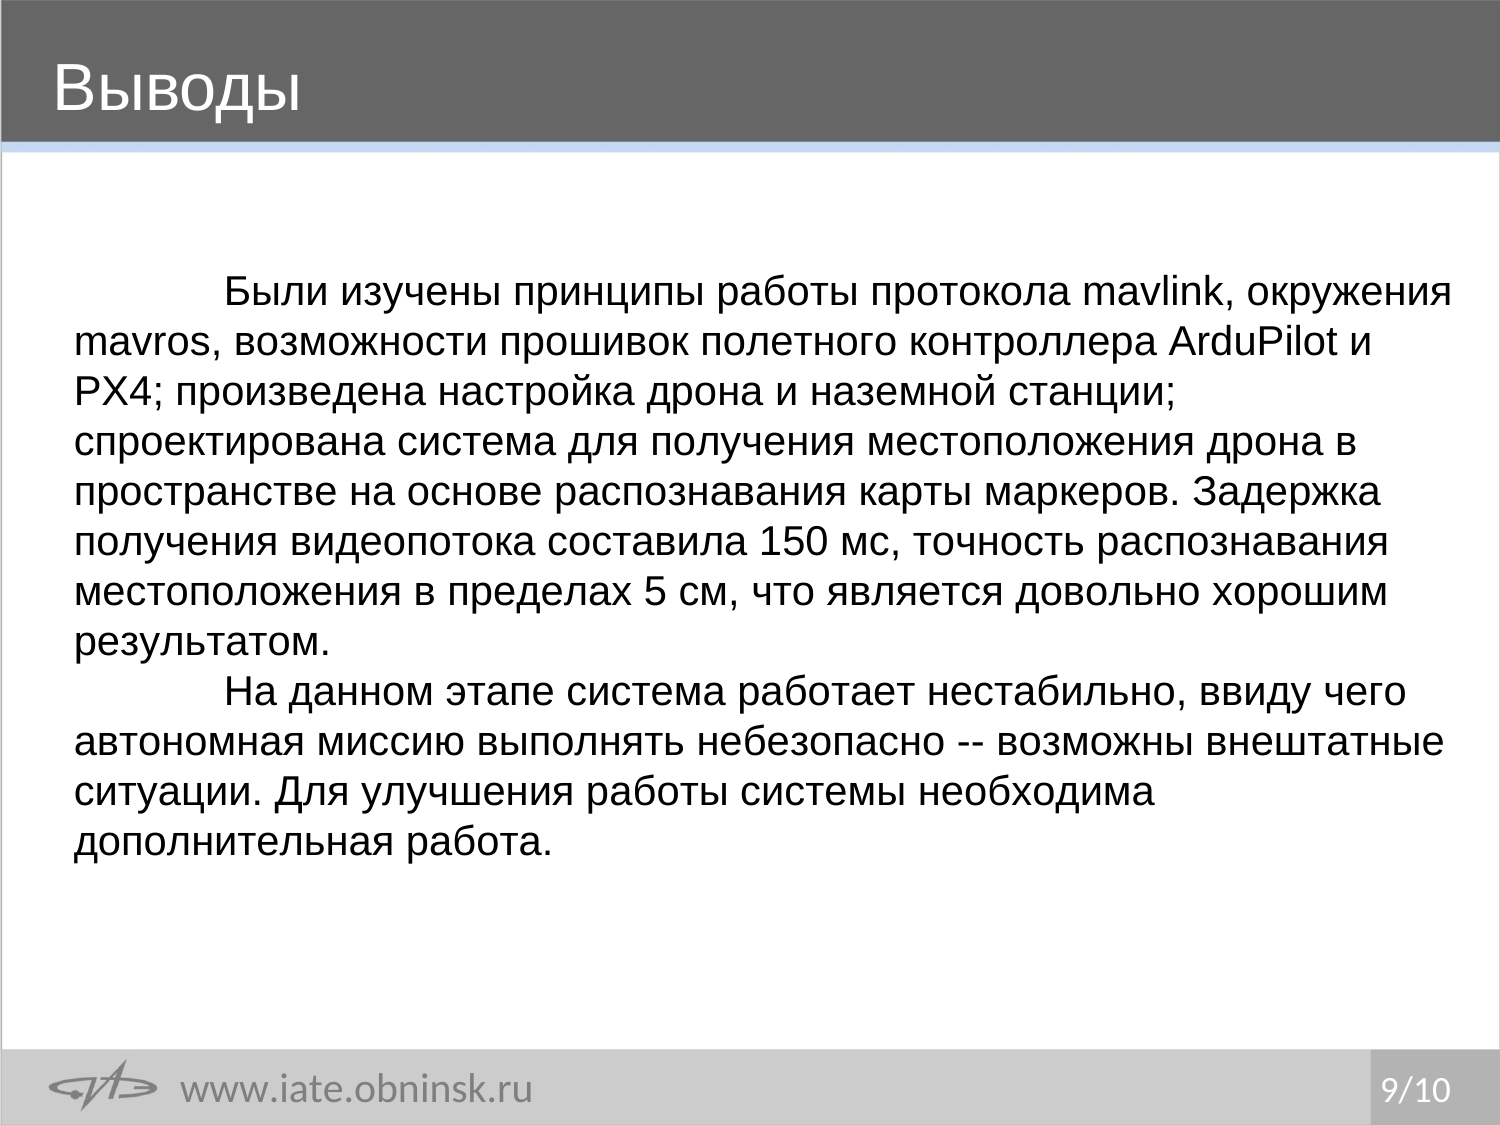

# Выводы
	Были изучены принципы работы протокола mavlink, окружения mavros, возможности прошивок полетного контроллера ArduPilot и PX4; произведена настройка дрона и наземной станции; спроектирована система для получения местоположения дрона в пространстве на основе распознавания карты маркеров. Задержка получения видеопотока составила 150 мс, точность распознавания местоположения в пределах 5 см, что является довольно хорошим результатом.
	На данном этапе система работает нестабильно, ввиду чего автономная миссию выполнять небезопасно -- возможны внештатные ситуации. Для улучшения работы системы необходима дополнительная работа.
9/10